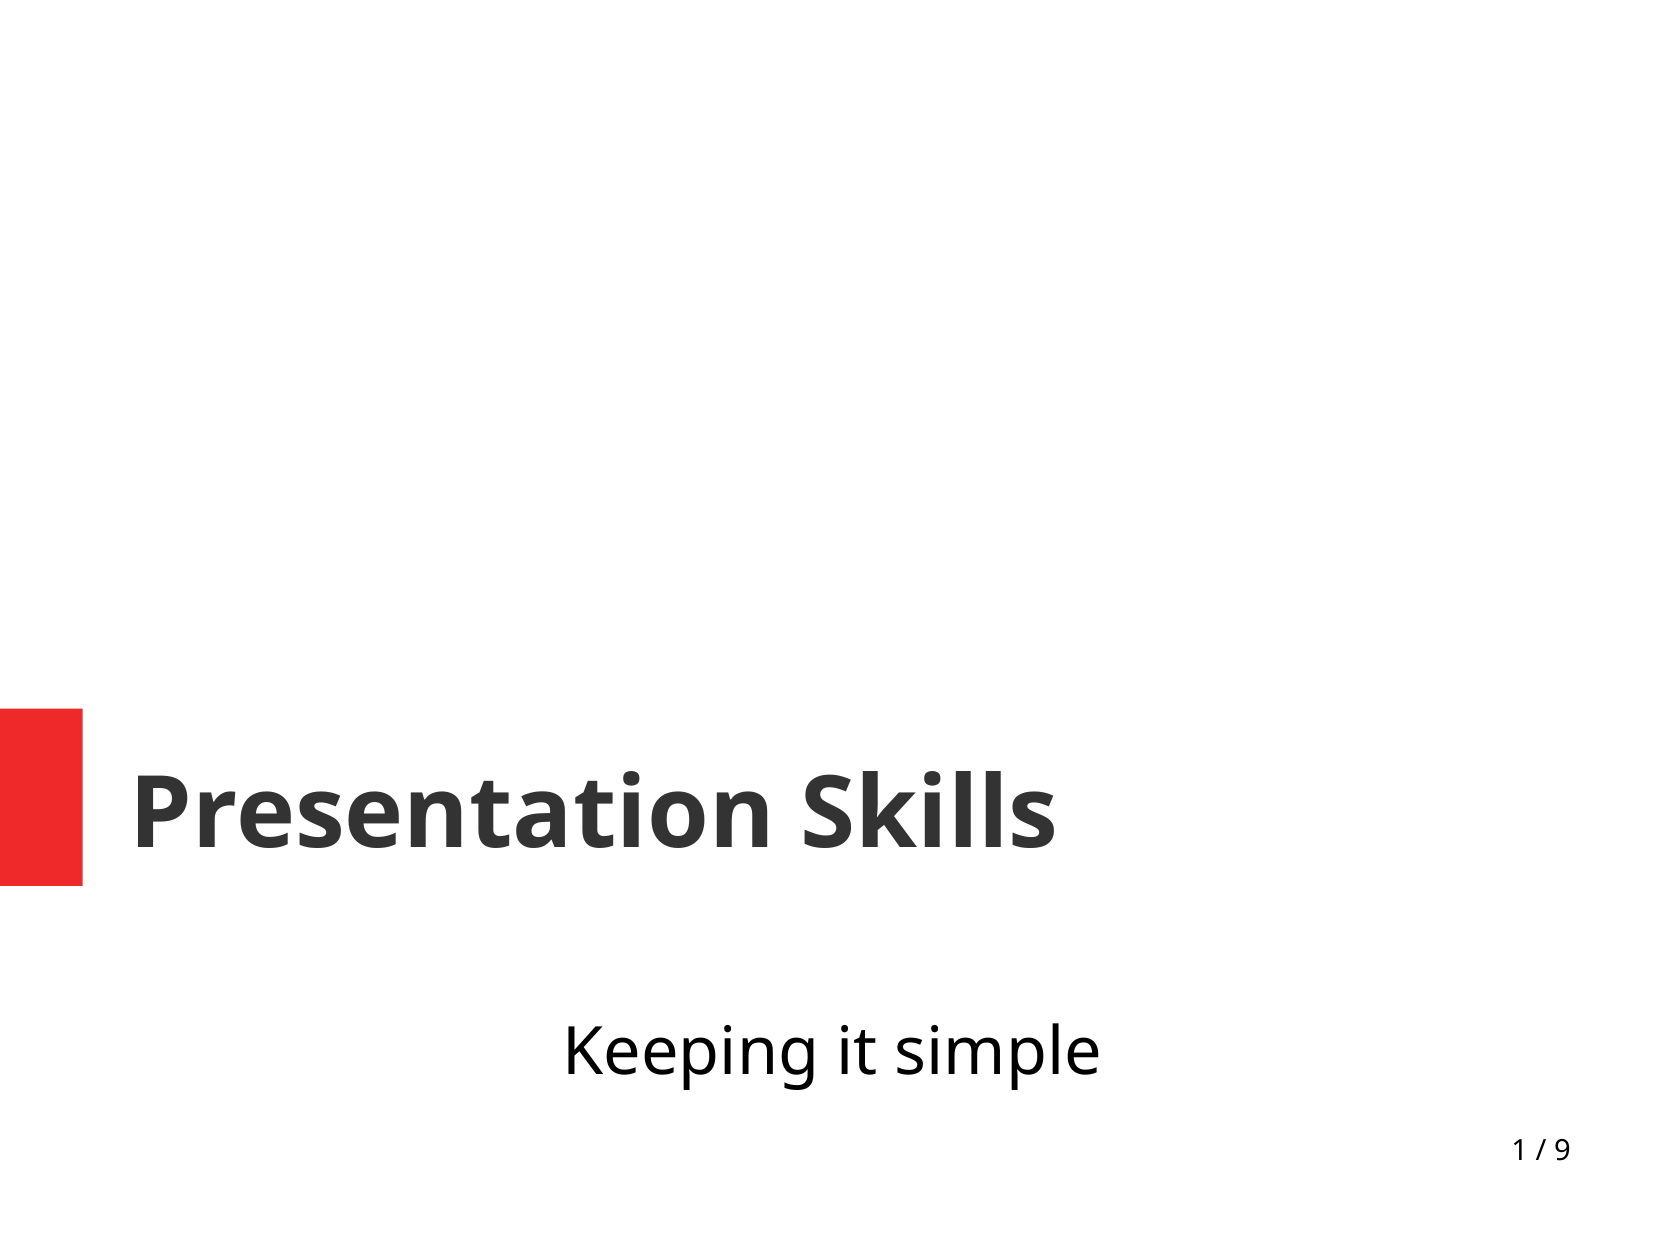

# Presentation Skills
Keeping it simple
1